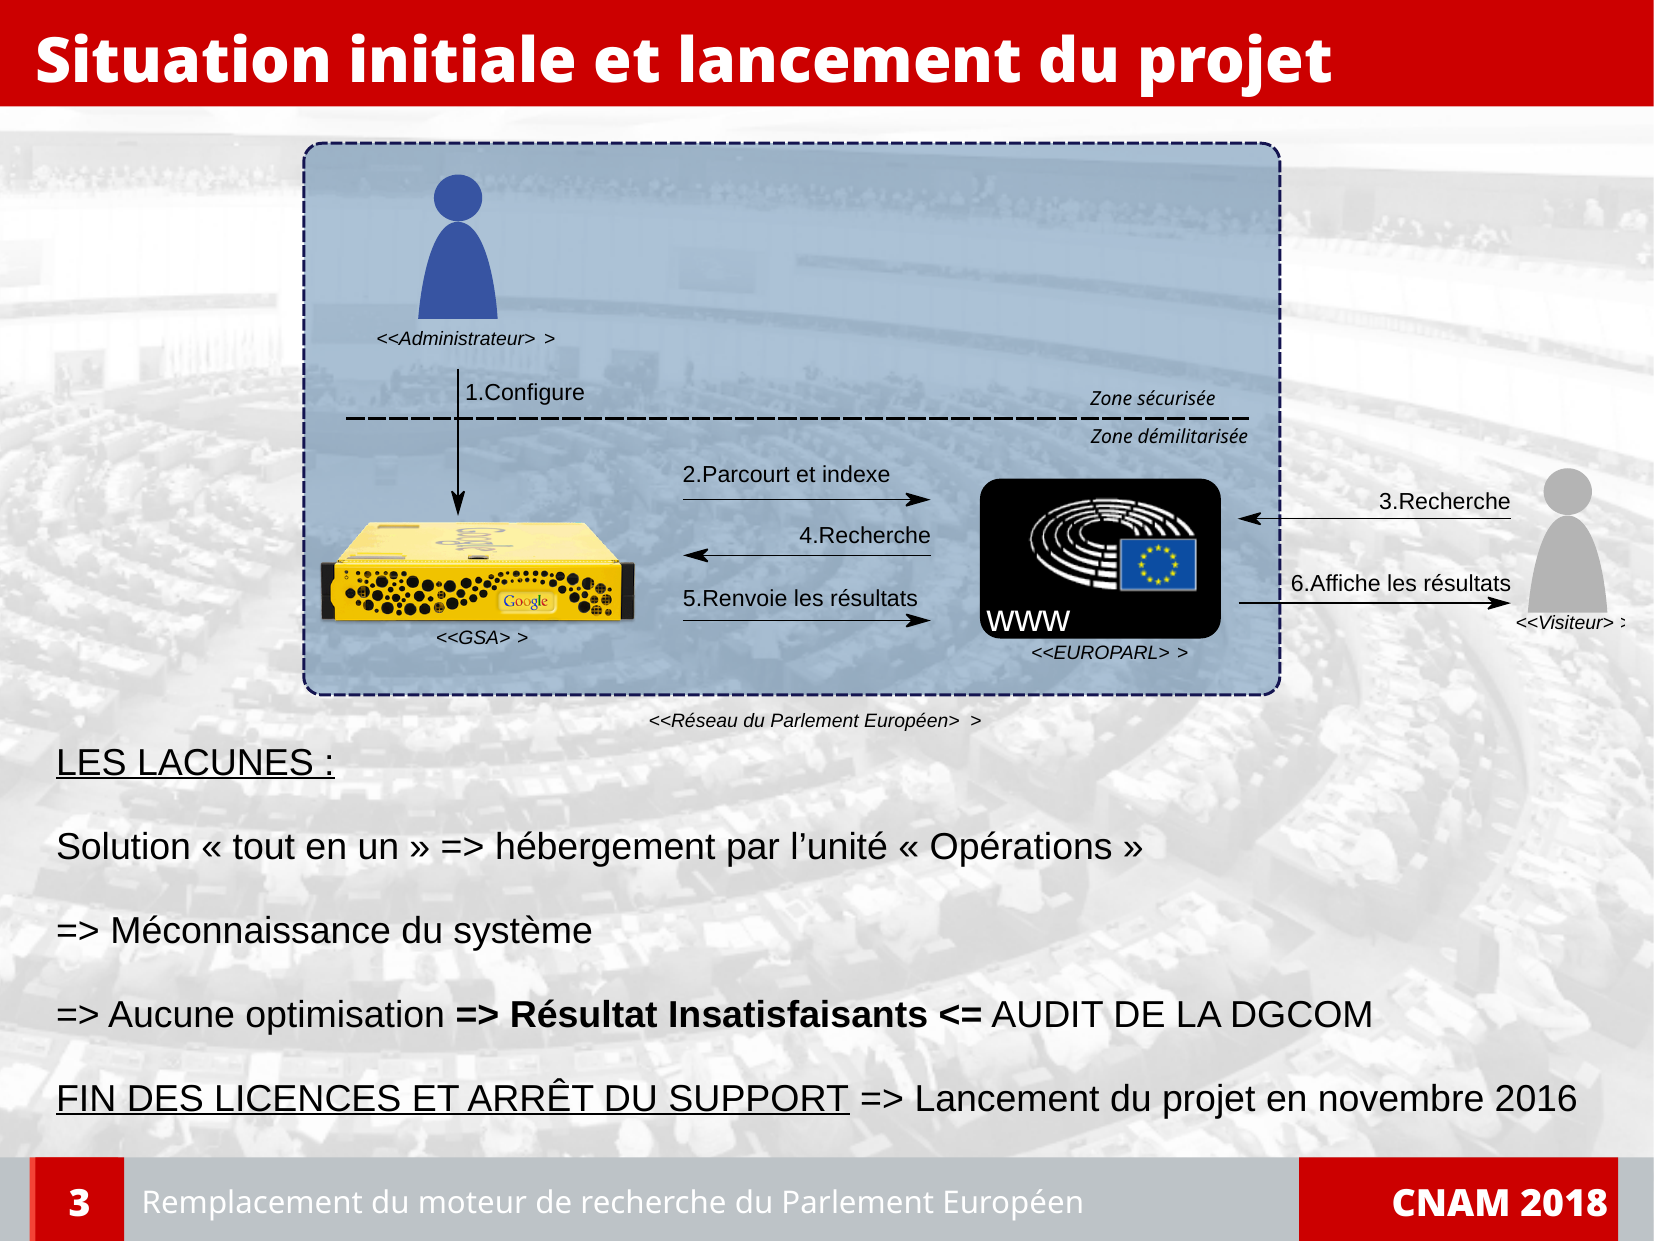

# Situation initiale et lancement du projet
LES LACUNES :
Solution « tout en un » => hébergement par l’unité « Opérations »
=> Méconnaissance du système
=> Aucune optimisation => Résultat Insatisfaisants <= AUDIT DE LA DGCOM
FIN DES LICENCES ET ARRÊT DU SUPPORT => Lancement du projet en novembre 2016
3
Remplacement du moteur de recherche du Parlement Européen